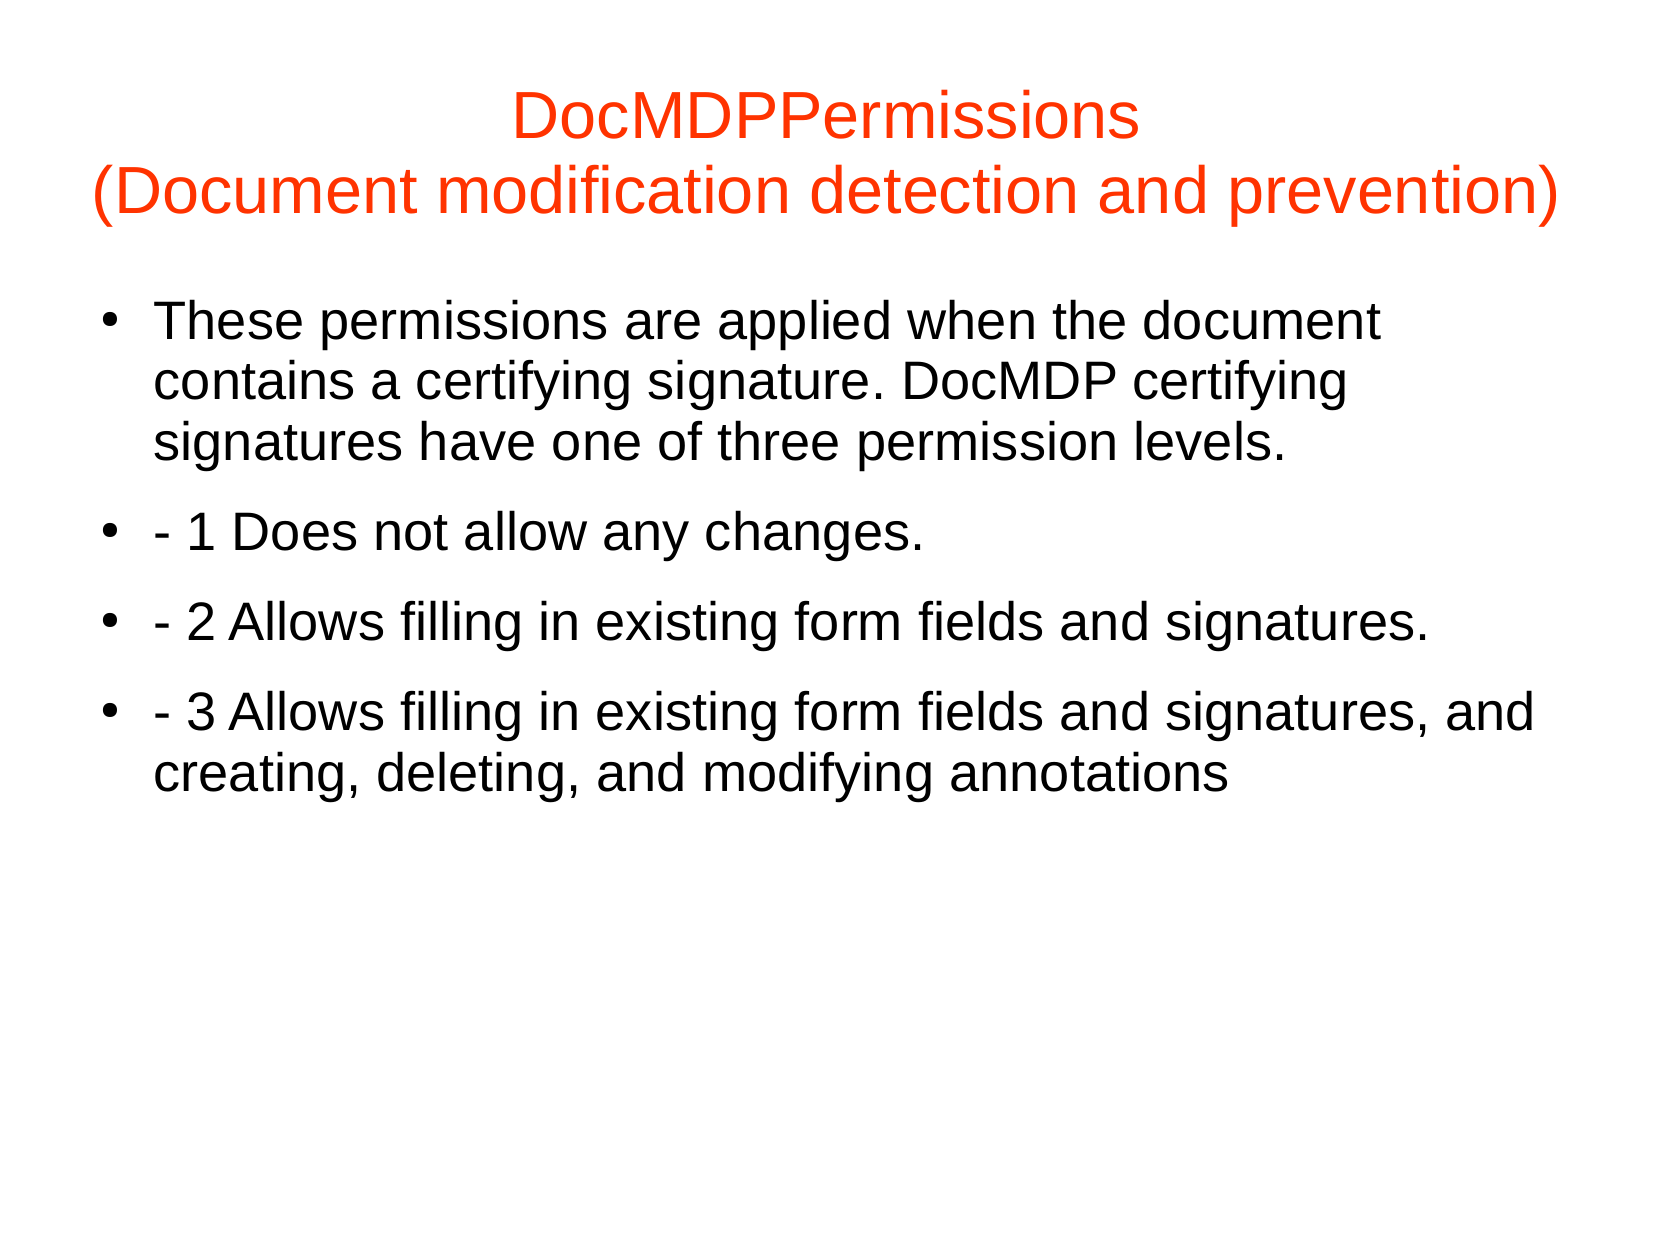

# DocMDPPermissions (Document modification detection and prevention)
These permissions are applied when the document contains a certifying signature. DocMDP certifying signatures have one of three permission levels.
- 1 Does not allow any changes.
- 2 Allows filling in existing form fields and signatures.
- 3 Allows filling in existing form fields and signatures, and creating, deleting, and modifying annotations